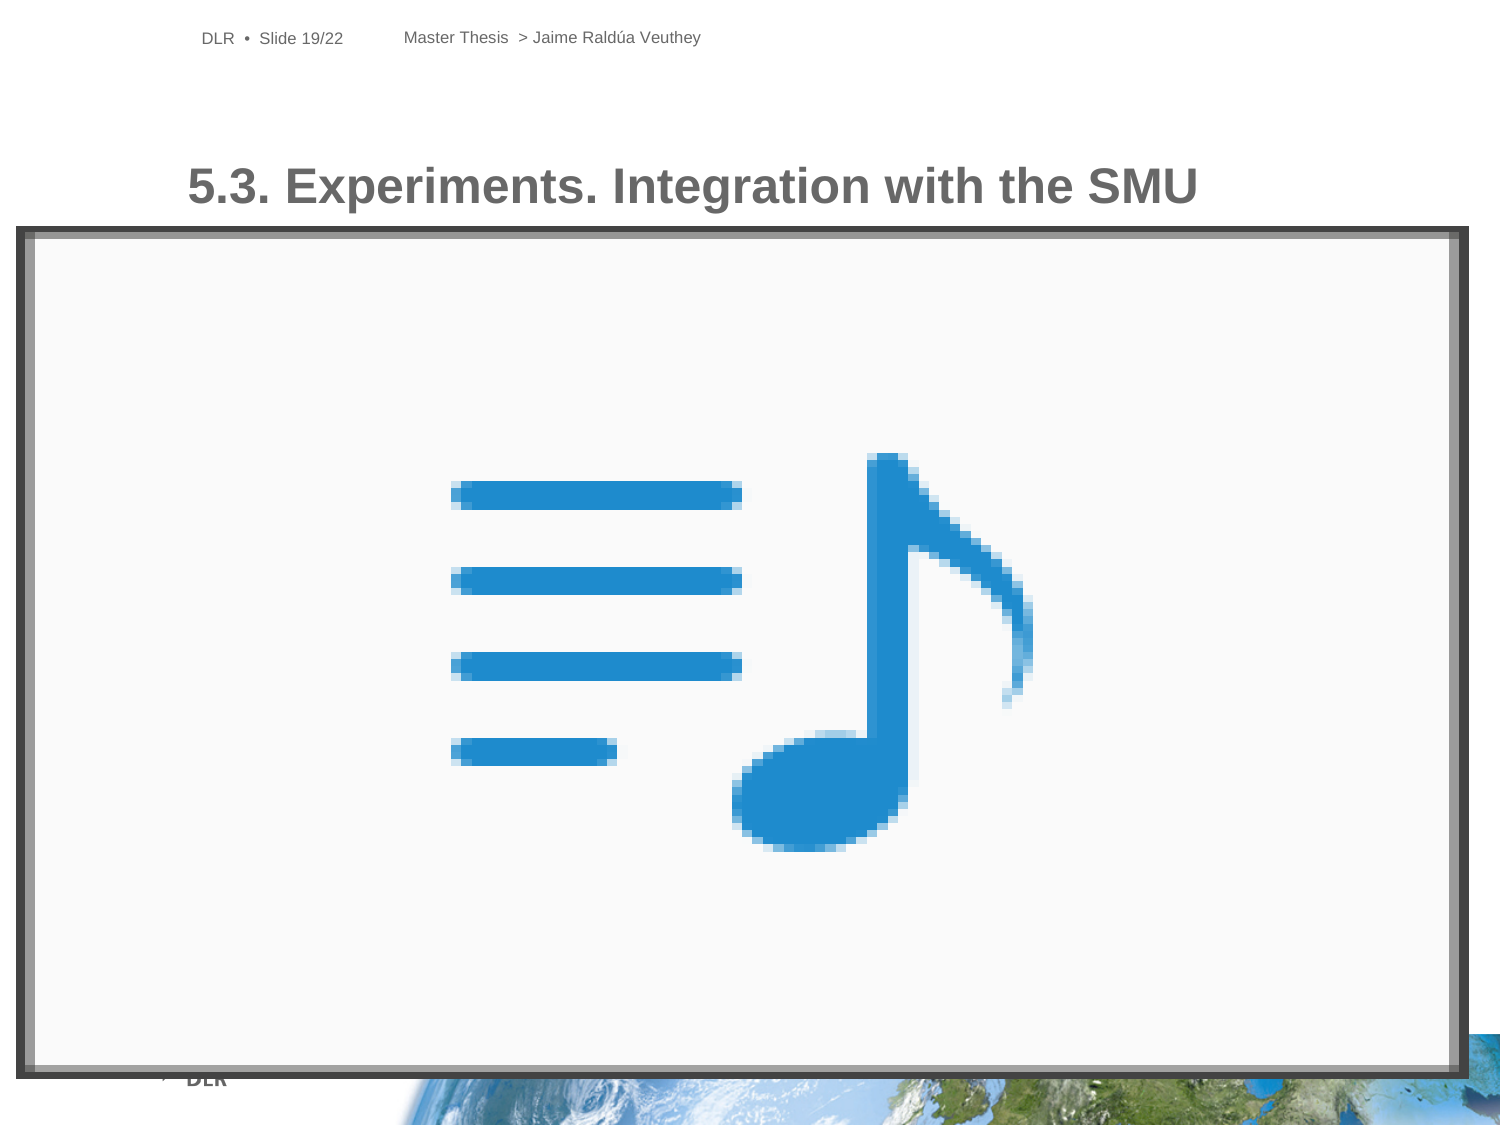

# 5.3. Experiments. Integration with the SMU